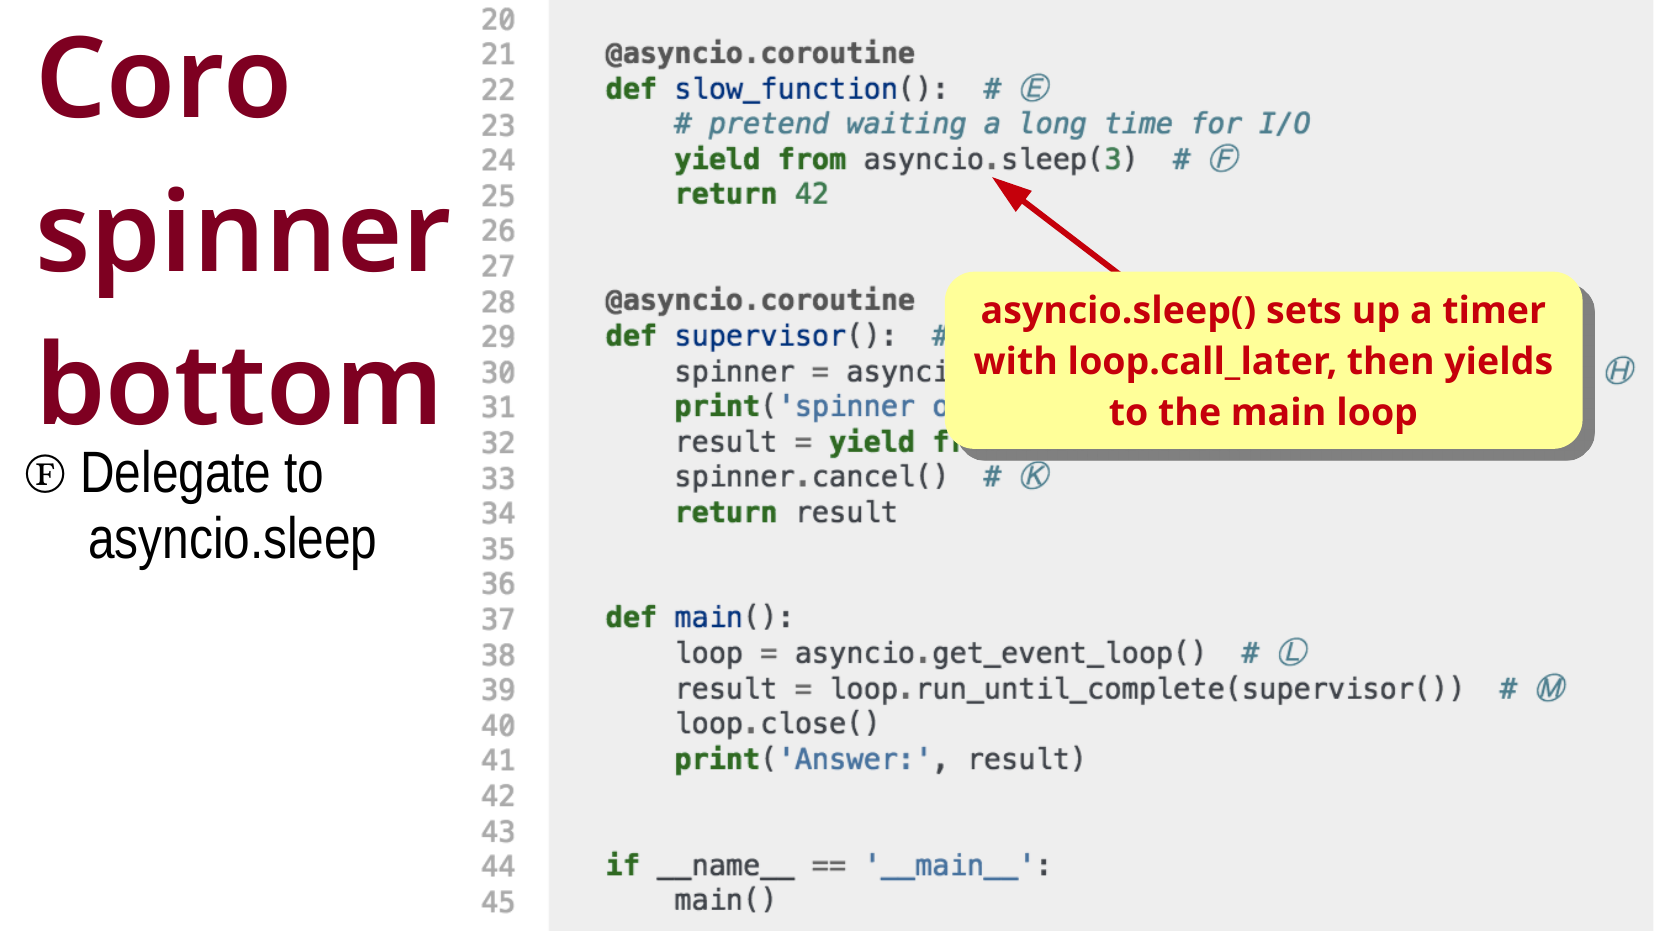

# Coro spinner bottom
sleep() and
I/O functions
release the GIL
asyncio.sleep() sets up a timer with loop.call_later, then yields to the main loop
Ⓕ Delegate to asyncio.sleep